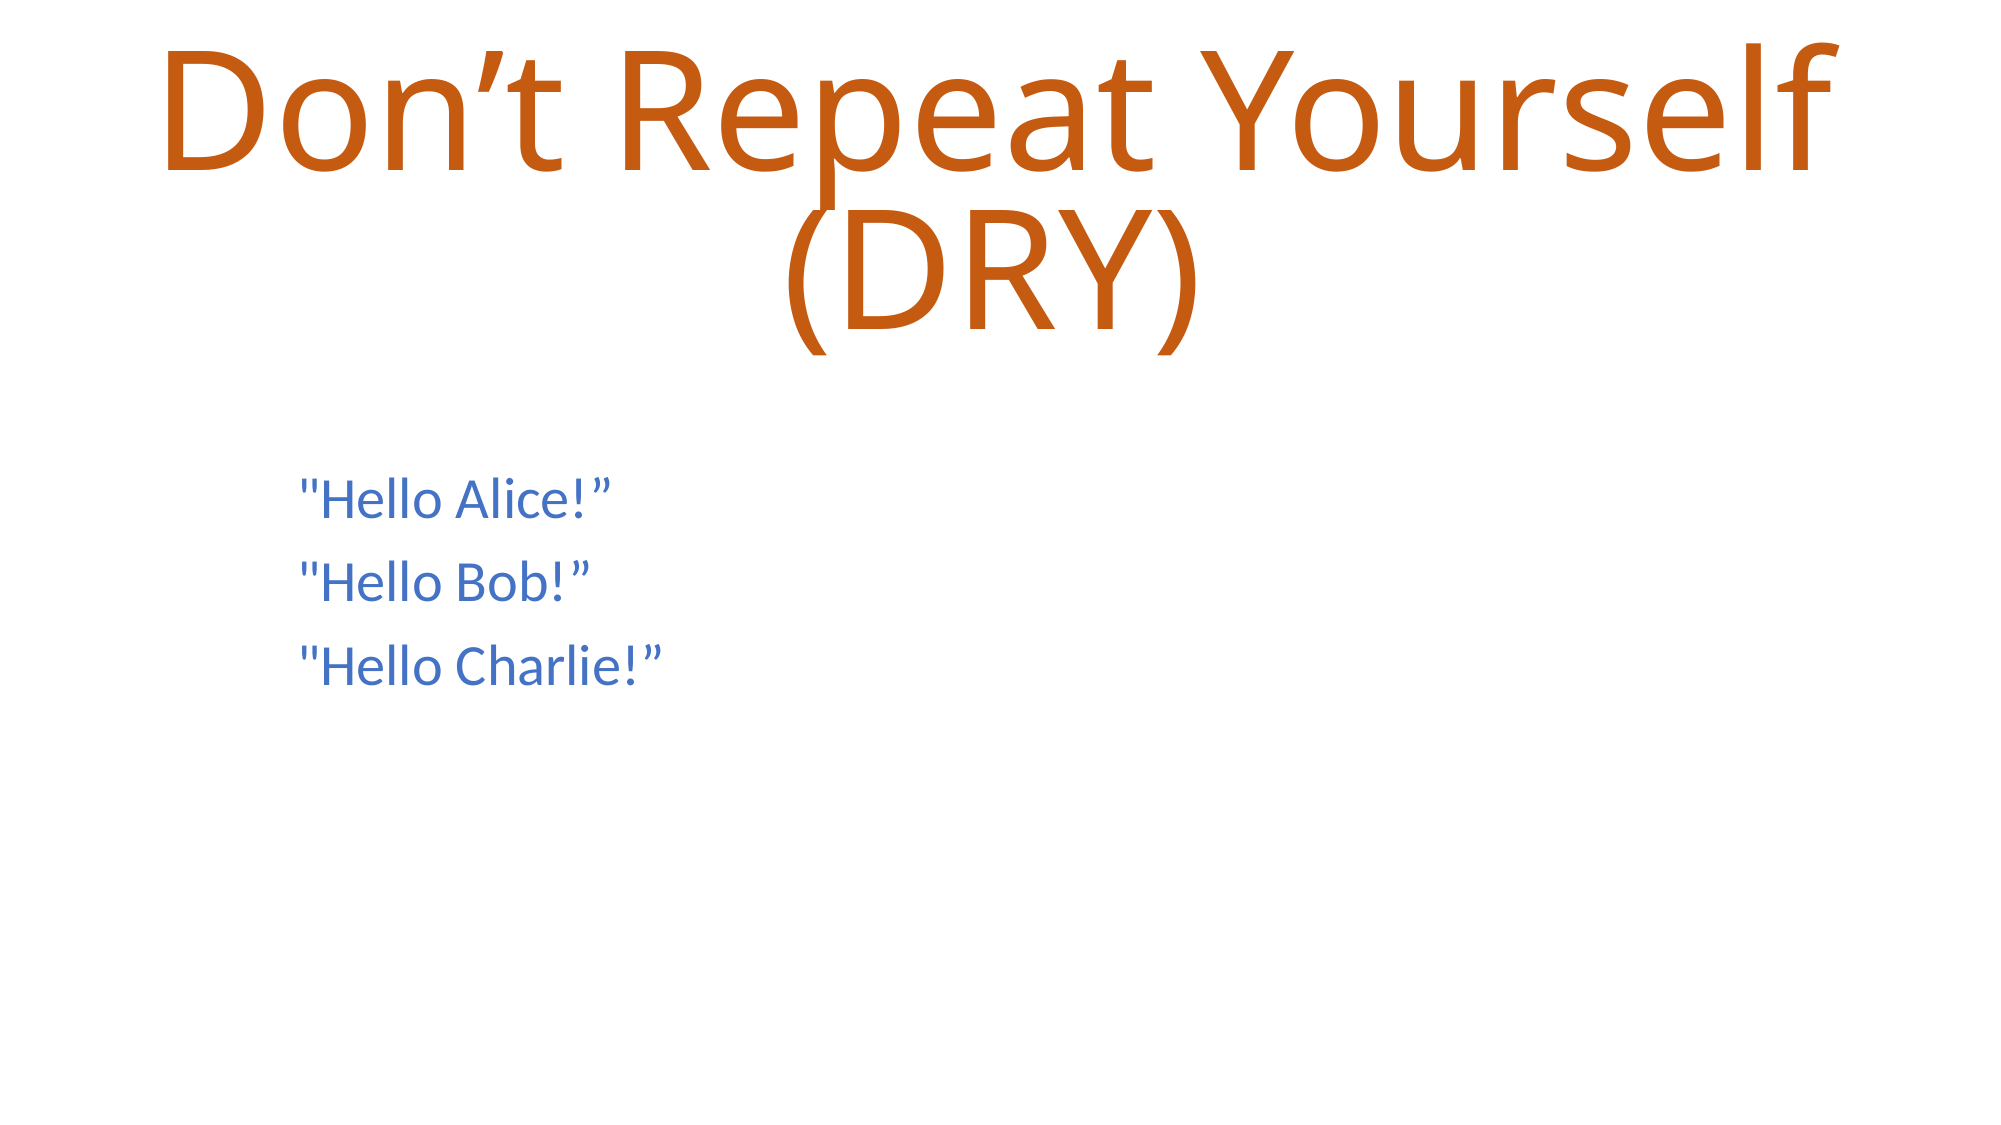

# Don’t Repeat Yourself (DRY)
print( "Hello Alice!” )
print( "Hello Bob!” )
print( "Hello Charlie!” )